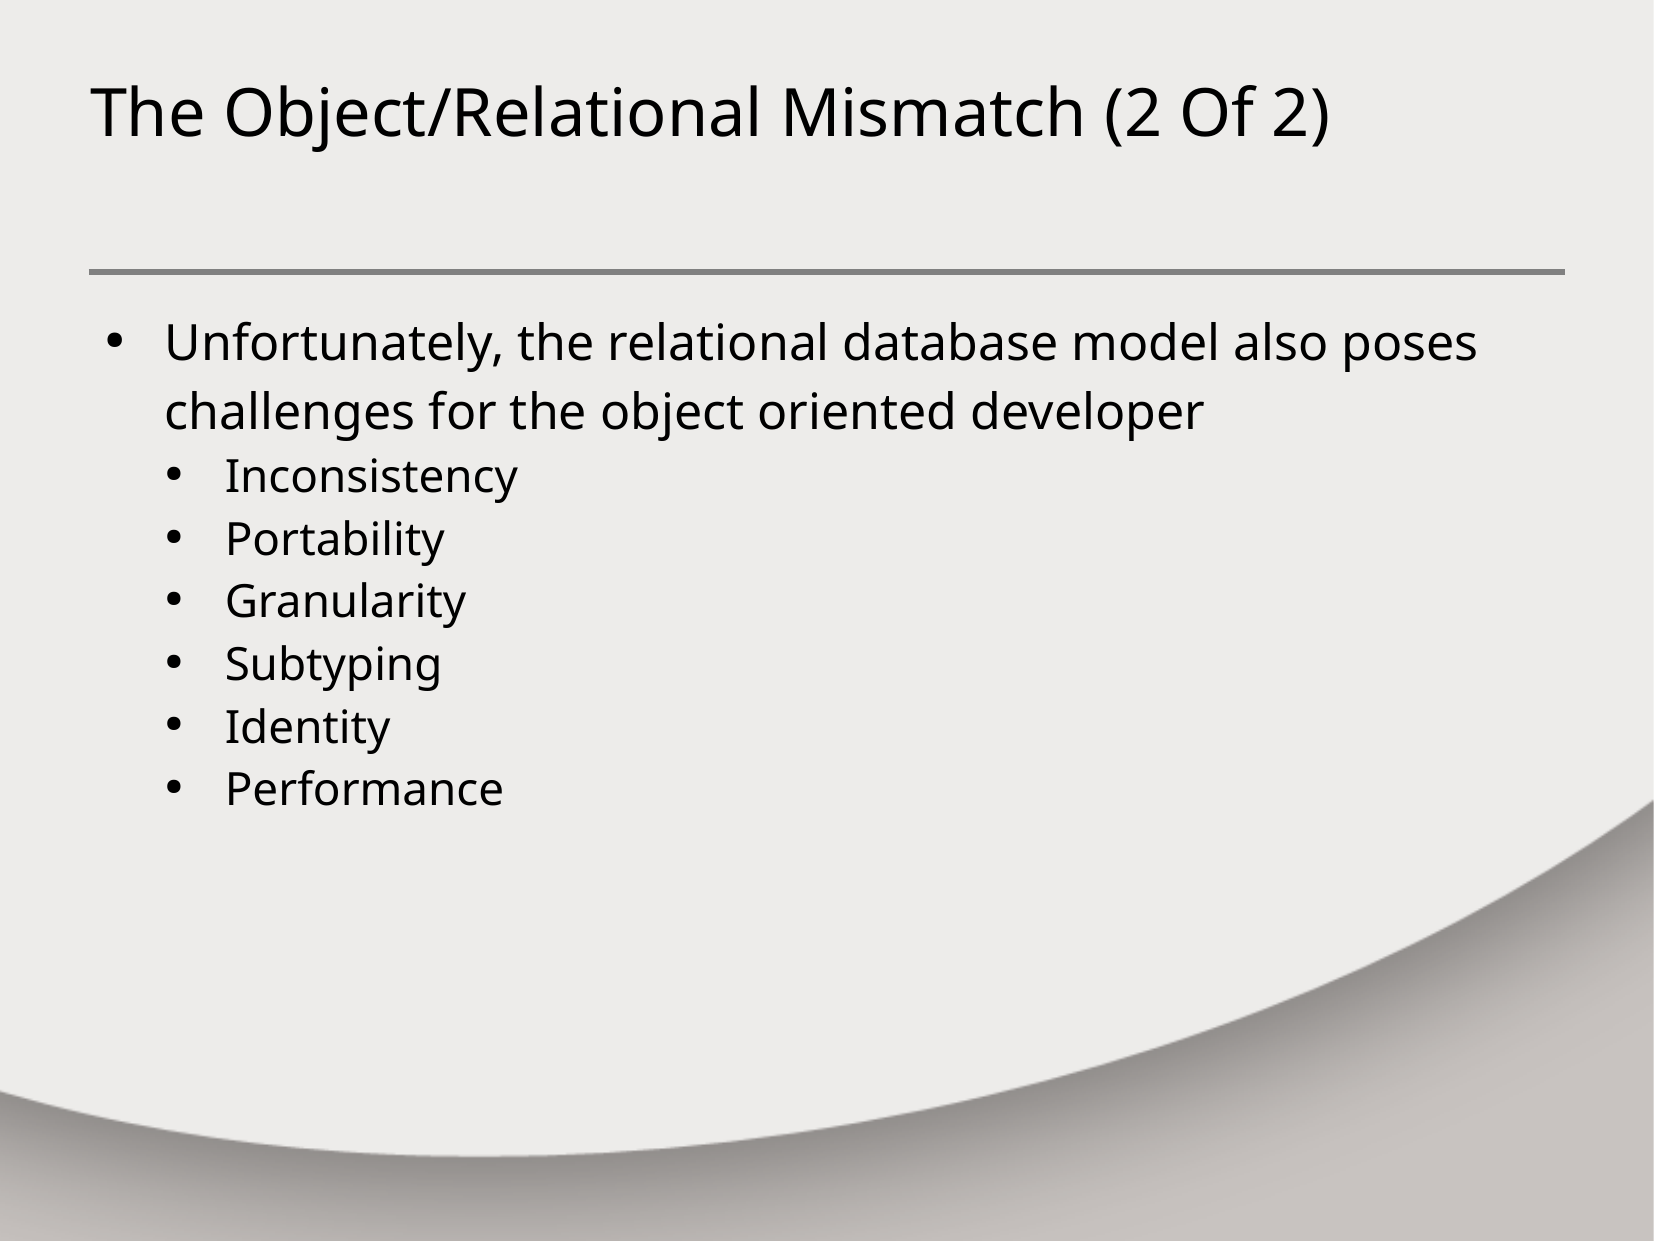

# The Object/Relational Mismatch (2 Of 2)
Unfortunately, the relational database model also poses challenges for the object oriented developer
Inconsistency
Portability
Granularity
Subtyping
Identity
Performance